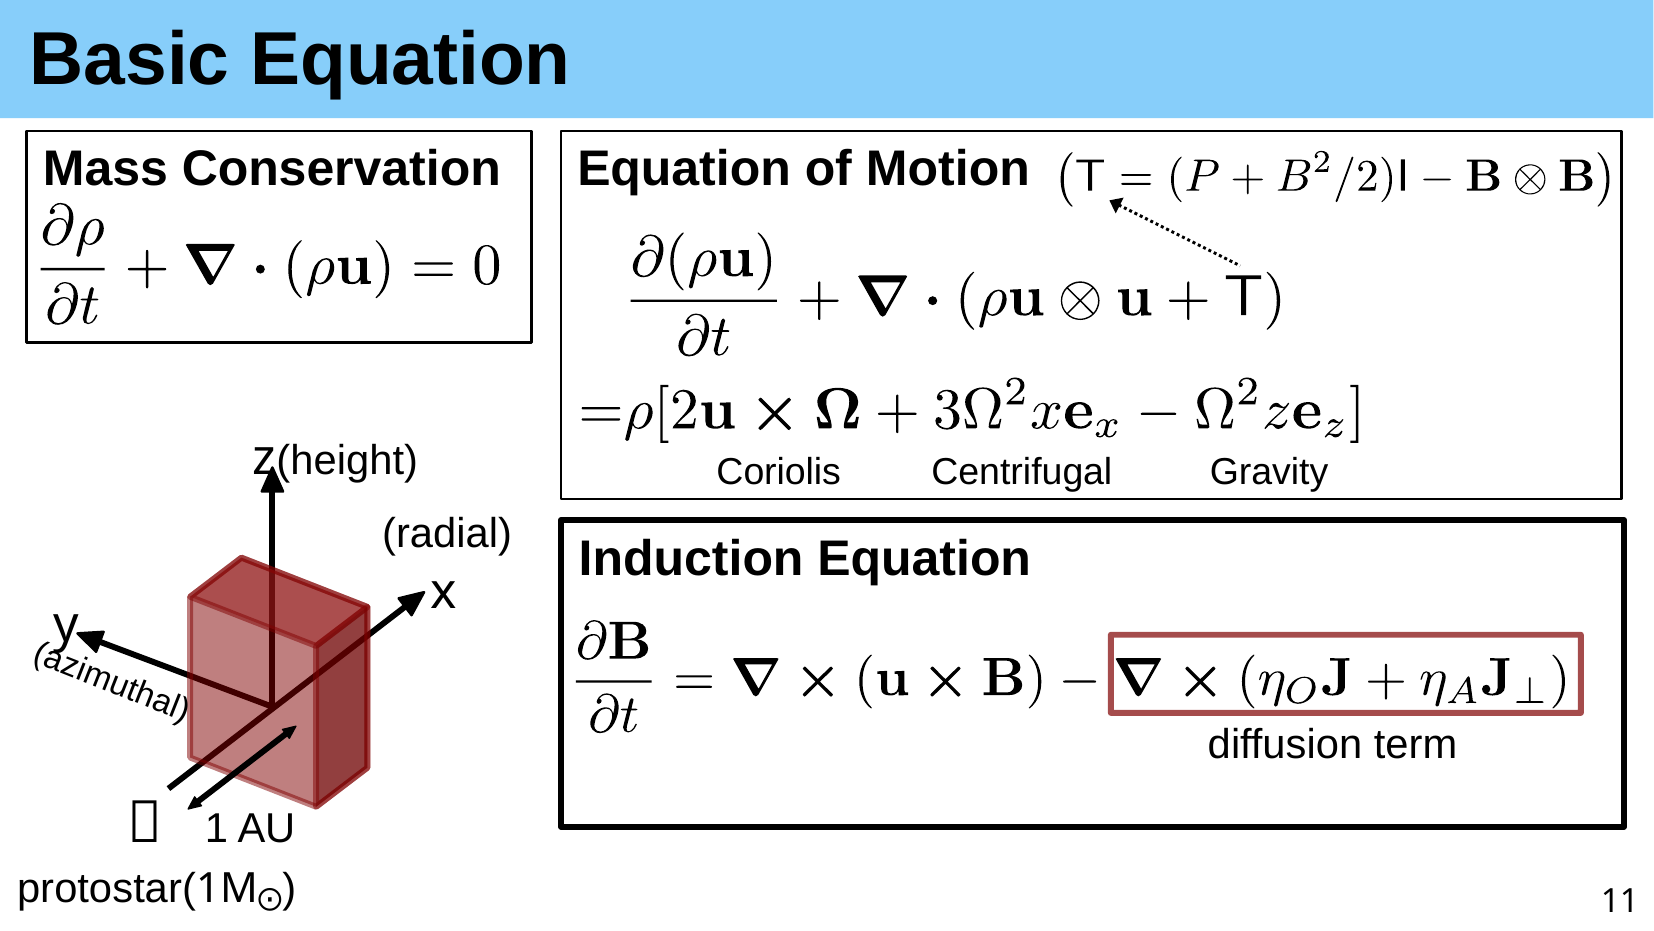

Basic Equation
Mass Conservation
Equation of Motion
z(height)
Coriolis
Centrifugal
Gravity
(radial)
Induction Equation
x
y
(azimuthal)
diffusion term

1 AU
protostar(1M⨀)